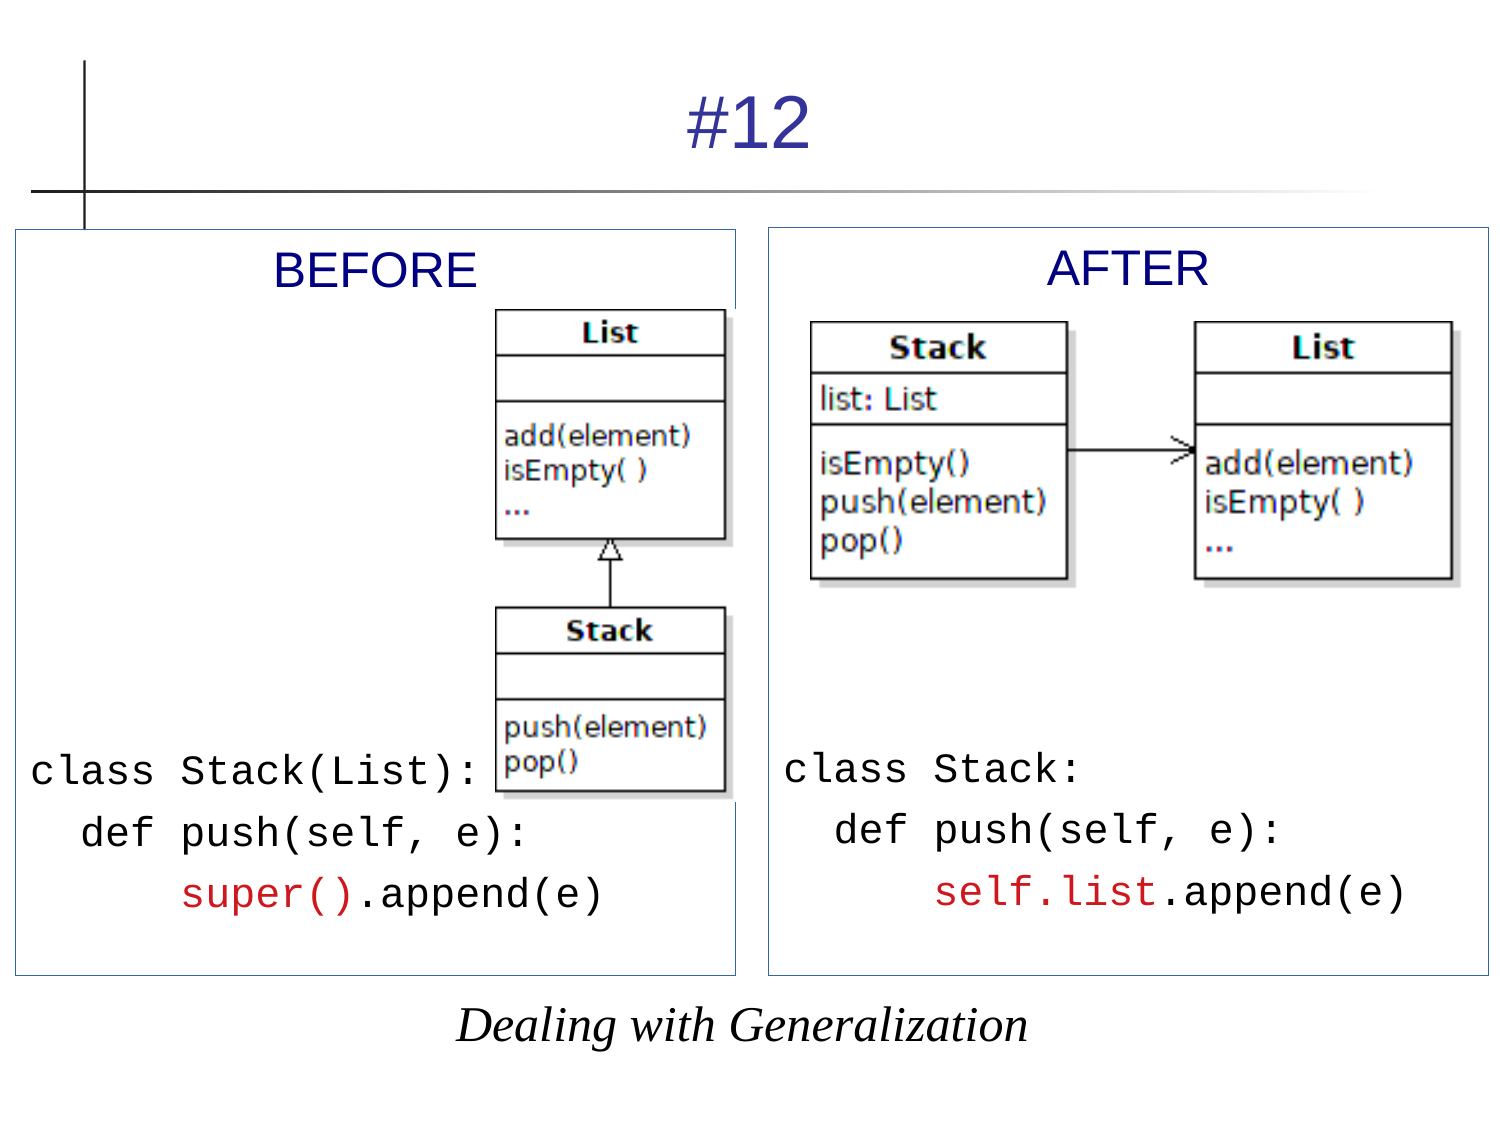

# #12
AFTER
class Stack:
 def push(self, e):
 self.list.append(e)
BEFORE
class Stack(List):
 def push(self, e):
 super().append(e)
Dealing with Generalization